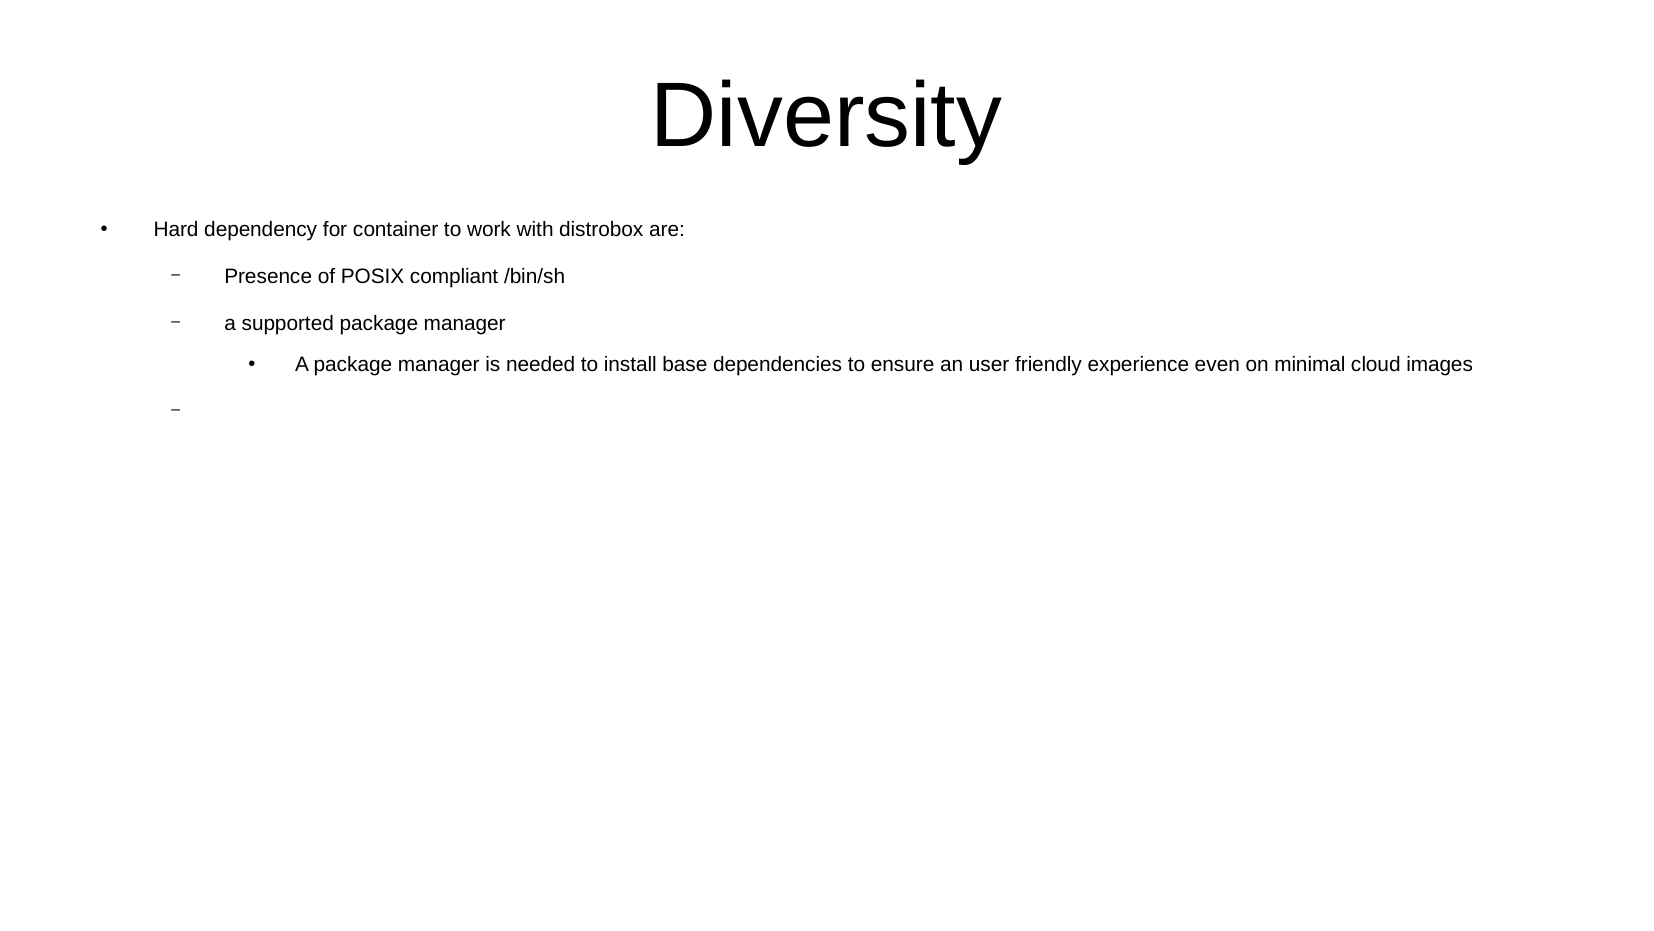

# Diversity
Hard dependency for container to work with distrobox are:
Presence of POSIX compliant /bin/sh
a supported package manager
A package manager is needed to install base dependencies to ensure an user friendly experience even on minimal cloud images